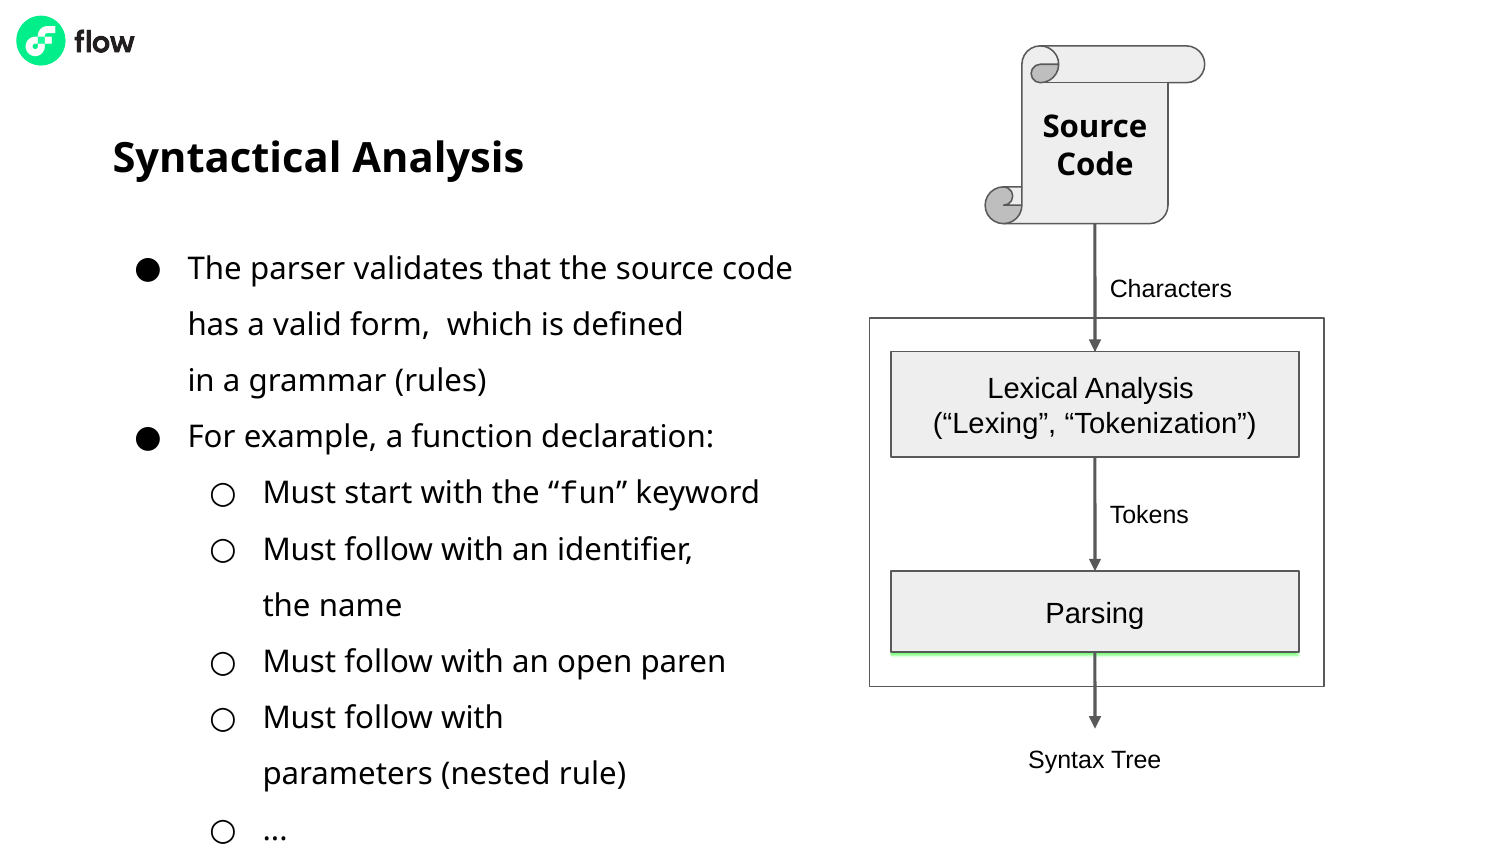

Source Code
Syntactical Analysis
The parser validates that the source code has a valid form, which is defined
in a grammar (rules)
For example, a function declaration:
Must start with the “fun” keyword
Must follow with an identifier,
the name
Must follow with an open paren
Must follow with
parameters (nested rule)
...
Characters
Lexical Analysis
(“Lexing”, “Tokenization”)
Tokens
Parsing
Syntax Tree